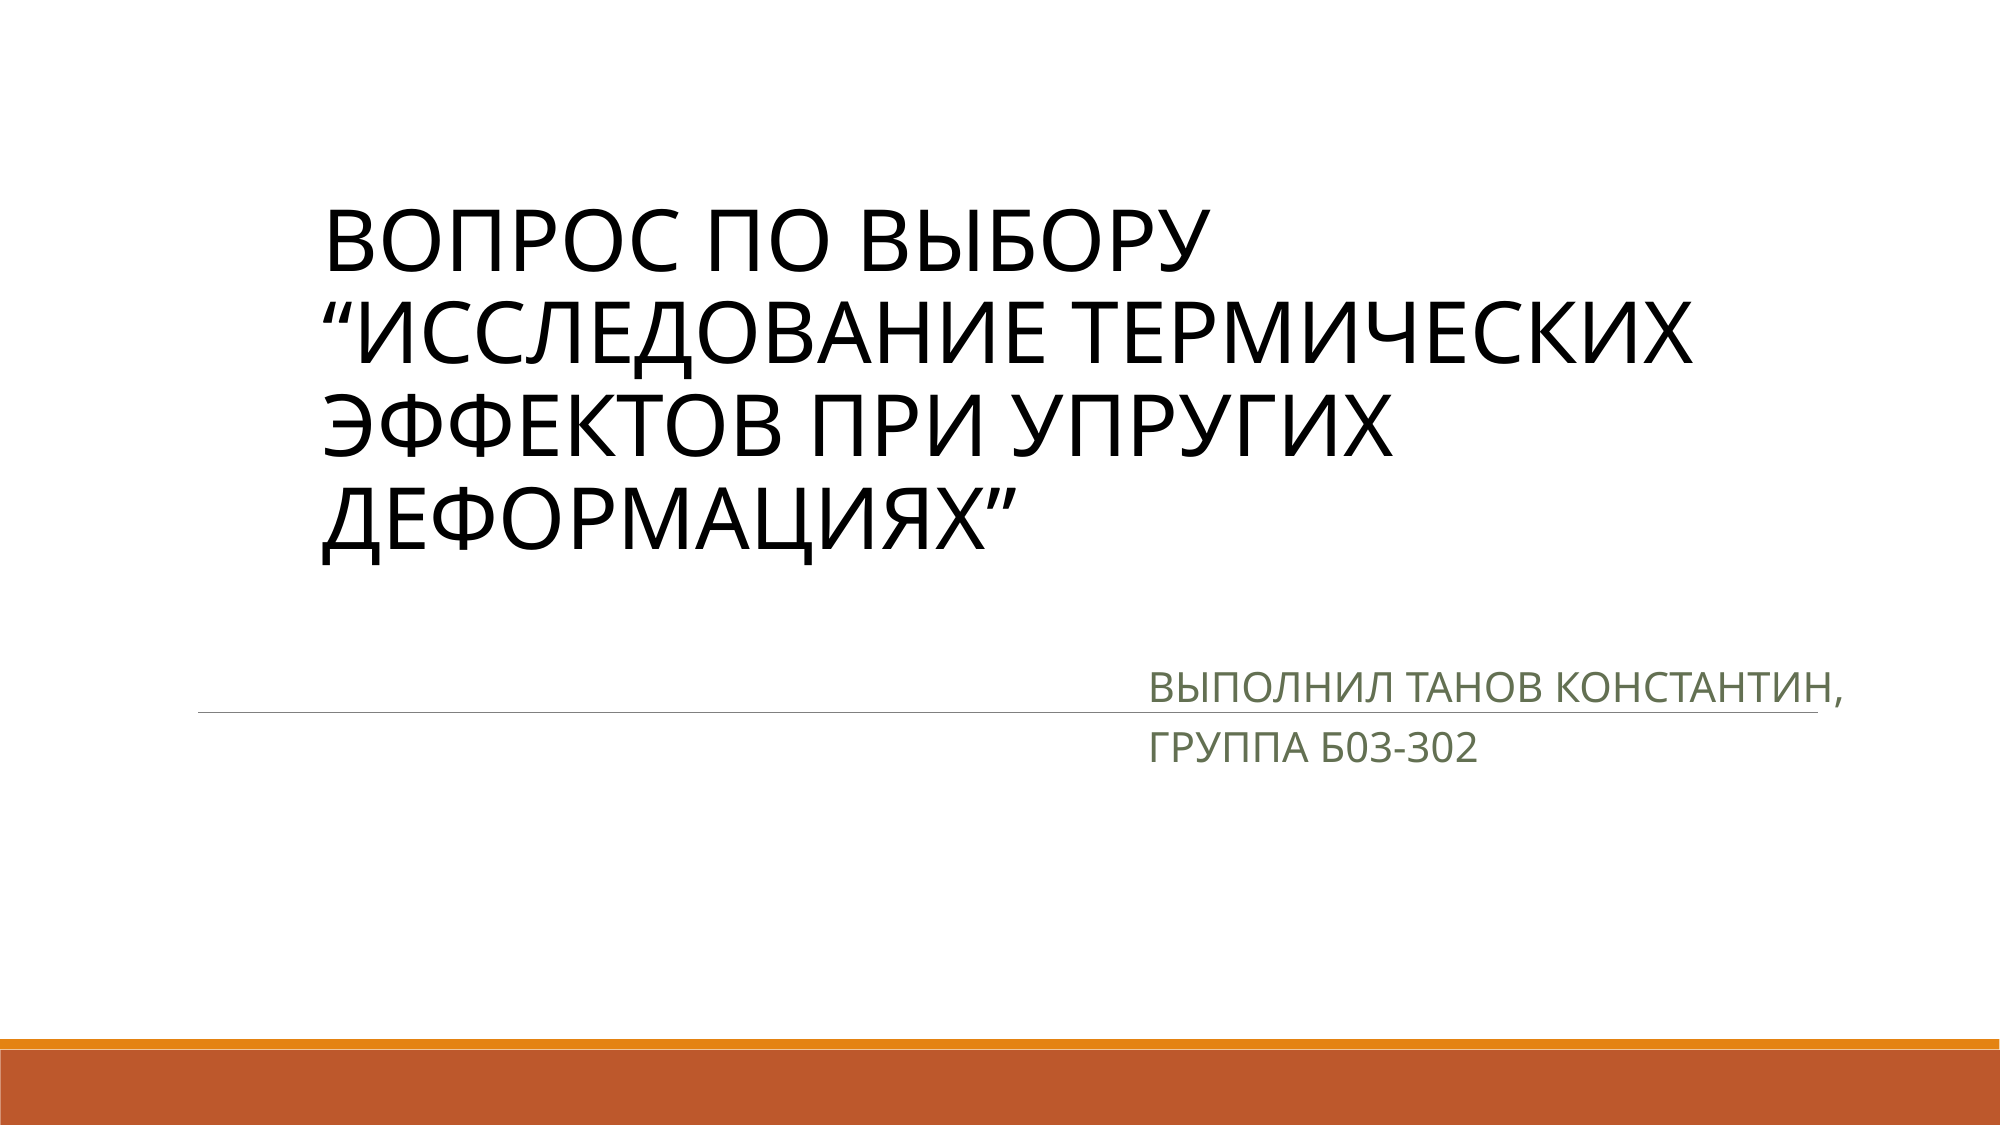

# Вопрос по выбору “ИССЛЕДОВАНИЕ ТЕРМИЧЕСКИХ ЭФФЕКТОВ ПРИ УПРУГИХ ДЕФОРМАЦИЯХ”
Выполнил Танов Константин, группа б03-302